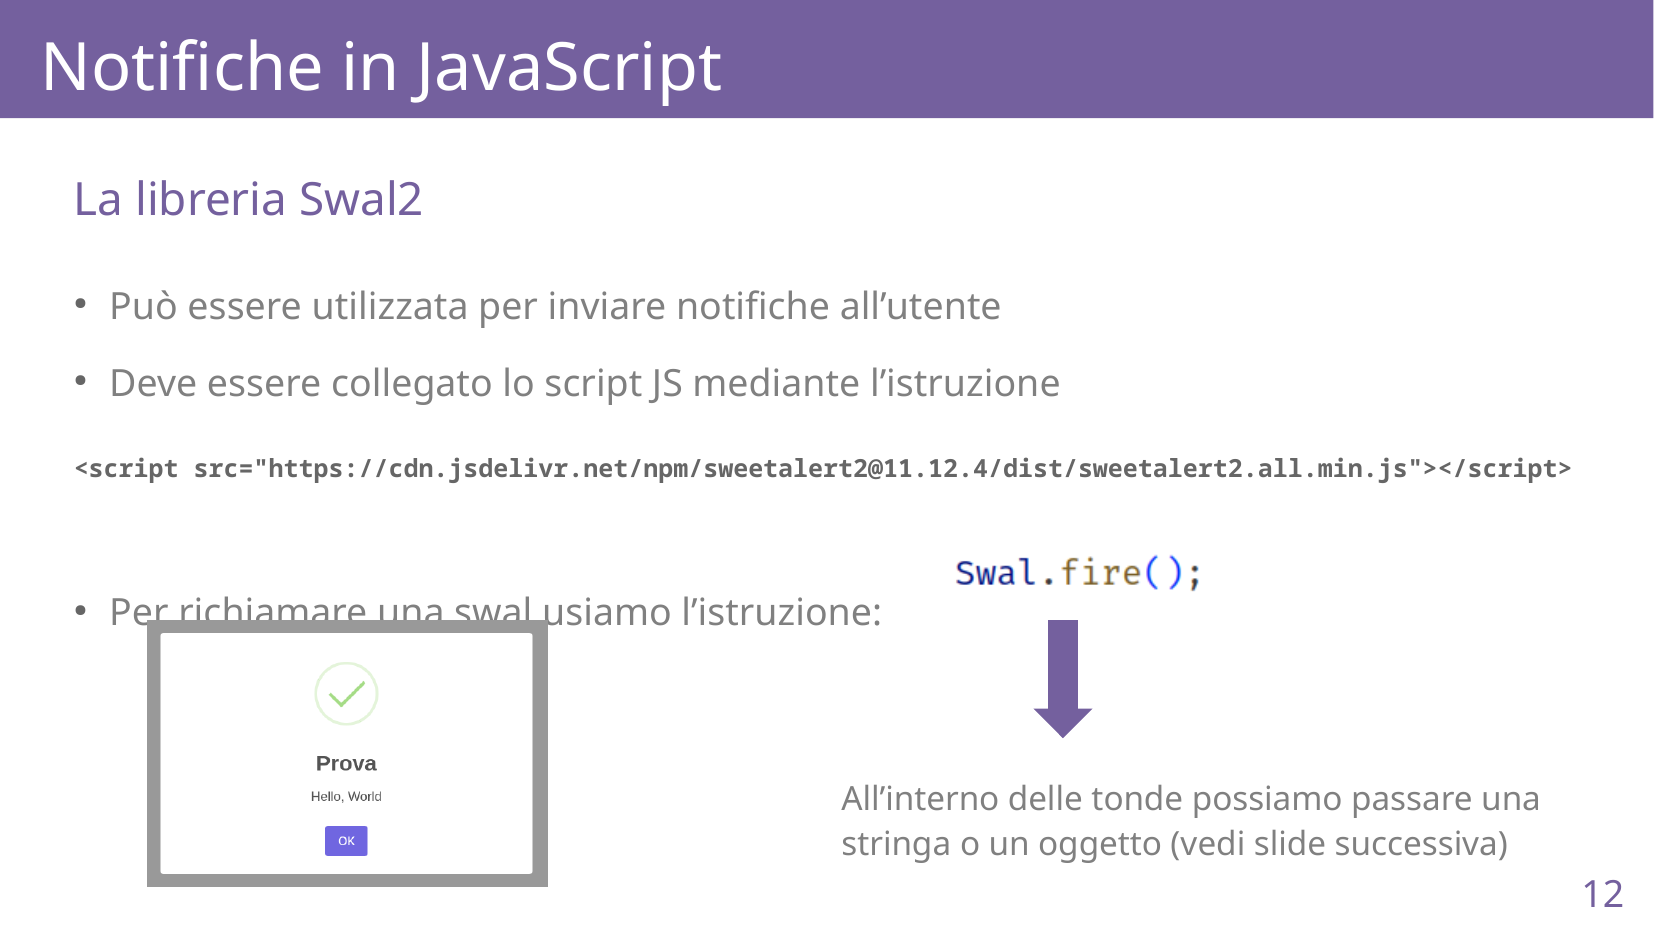

Notifiche in JavaScript
La libreria Swal2
Può essere utilizzata per inviare notifiche all’utente
Deve essere collegato lo script JS mediante l’istruzione
Per richiamare una swal usiamo l’istruzione:
<script src="https://cdn.jsdelivr.net/npm/sweetalert2@11.12.4/dist/sweetalert2.all.min.js"></script>
All’interno delle tonde possiamo passare una
stringa o un oggetto (vedi slide successiva)